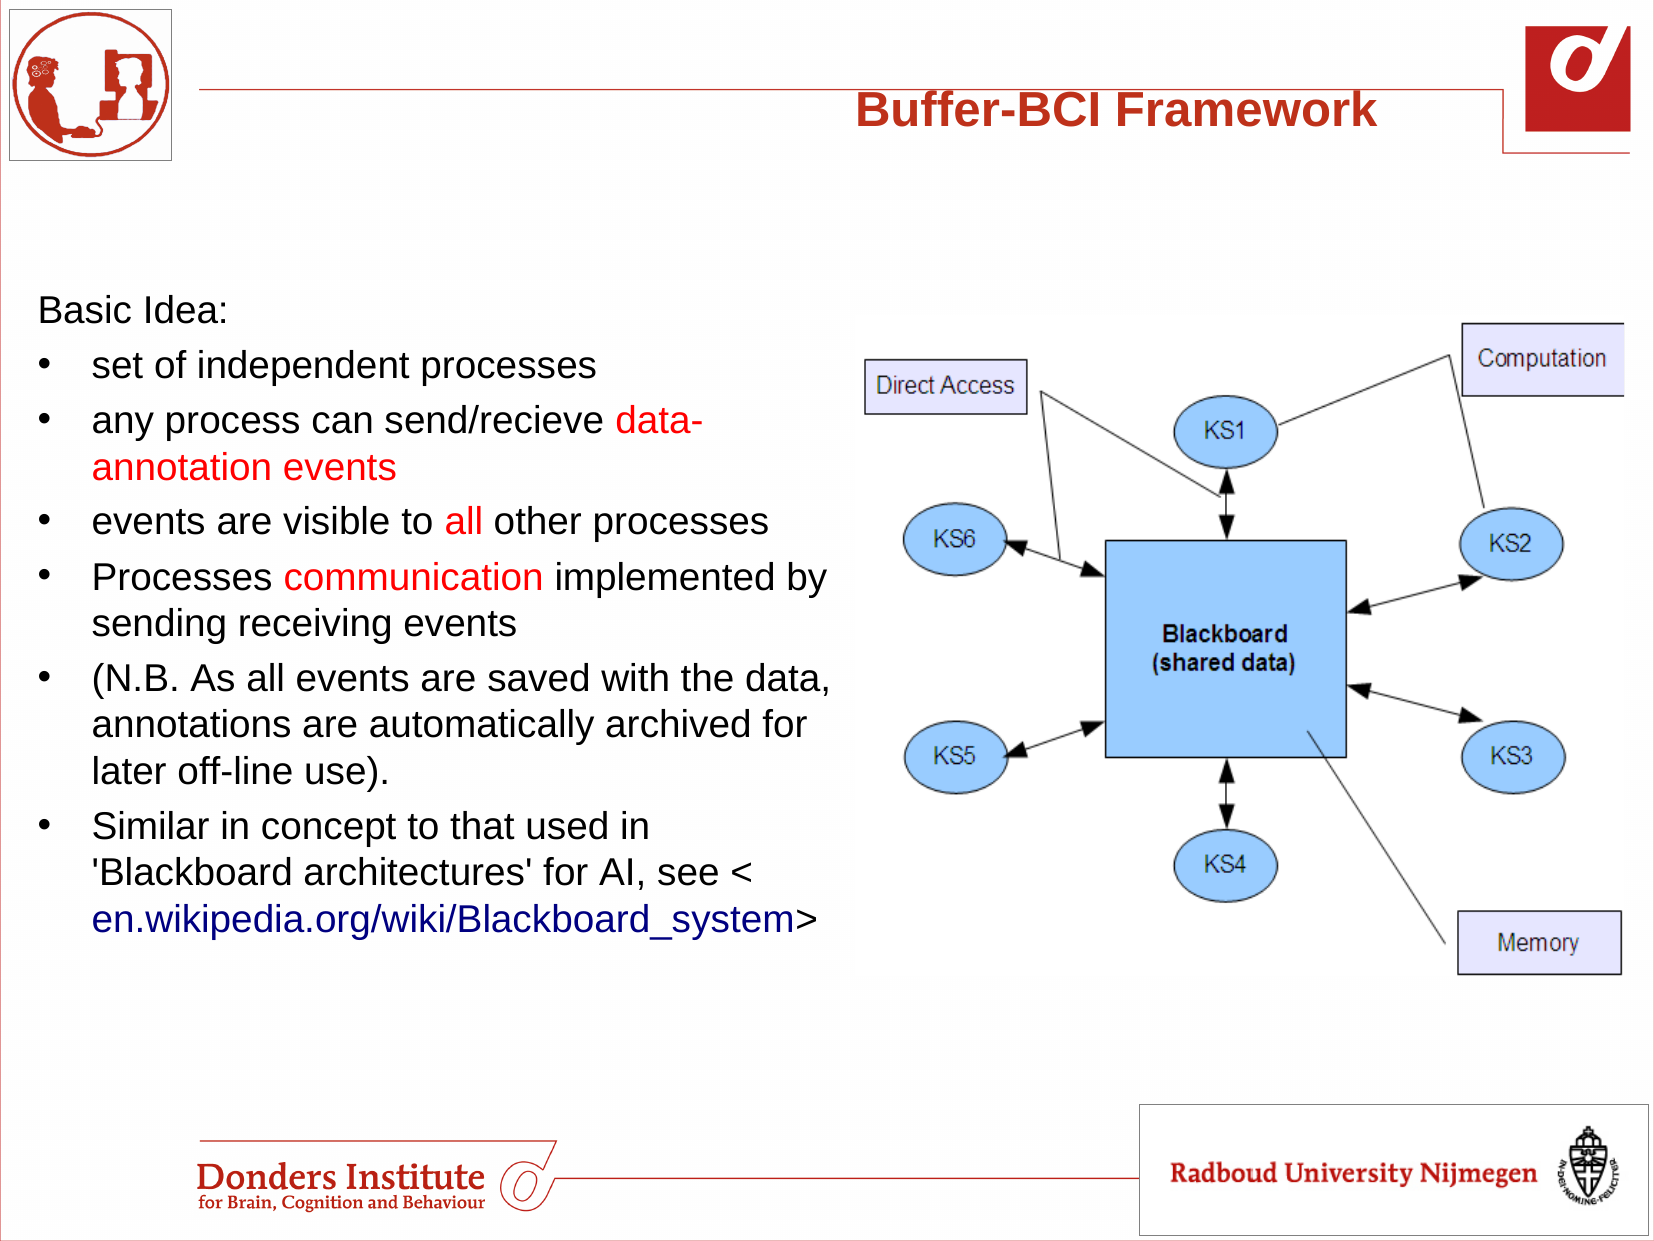

# Buffer-BCI Framework
Basic Idea:
set of independent processes
any process can send/recieve data-annotation events
events are visible to all other processes
Processes communication implemented by sending receiving events
(N.B. As all events are saved with the data, annotations are automatically archived for later off-line use).
Similar in concept to that used in 'Blackboard architectures' for AI, see <en.wikipedia.org/wiki/Blackboard_system>